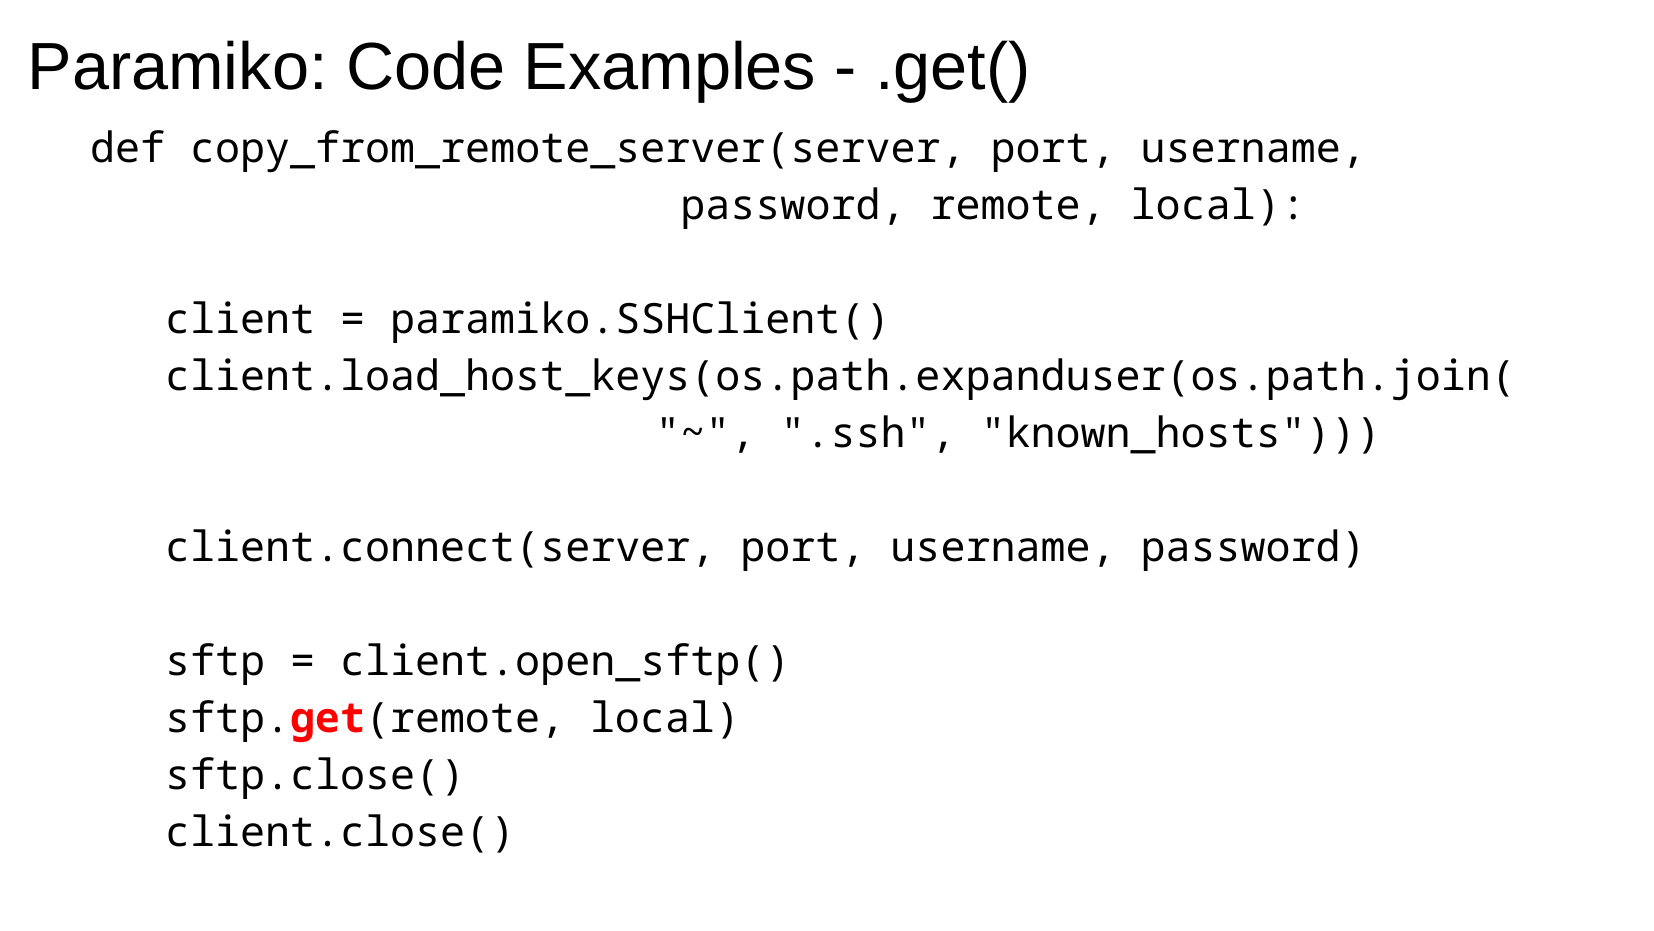

# Paramiko: Code Examples - .get()
 def copy_from_remote_server(server, port, username,
								 password, remote, local):
 client = paramiko.SSHClient()
 client.load_host_keys(os.path.expanduser(os.path.join(
								"~", ".ssh", "known_hosts")))
 client.connect(server, port, username, password)
 sftp = client.open_sftp()
 sftp.get(remote, local)
 sftp.close()
 client.close()